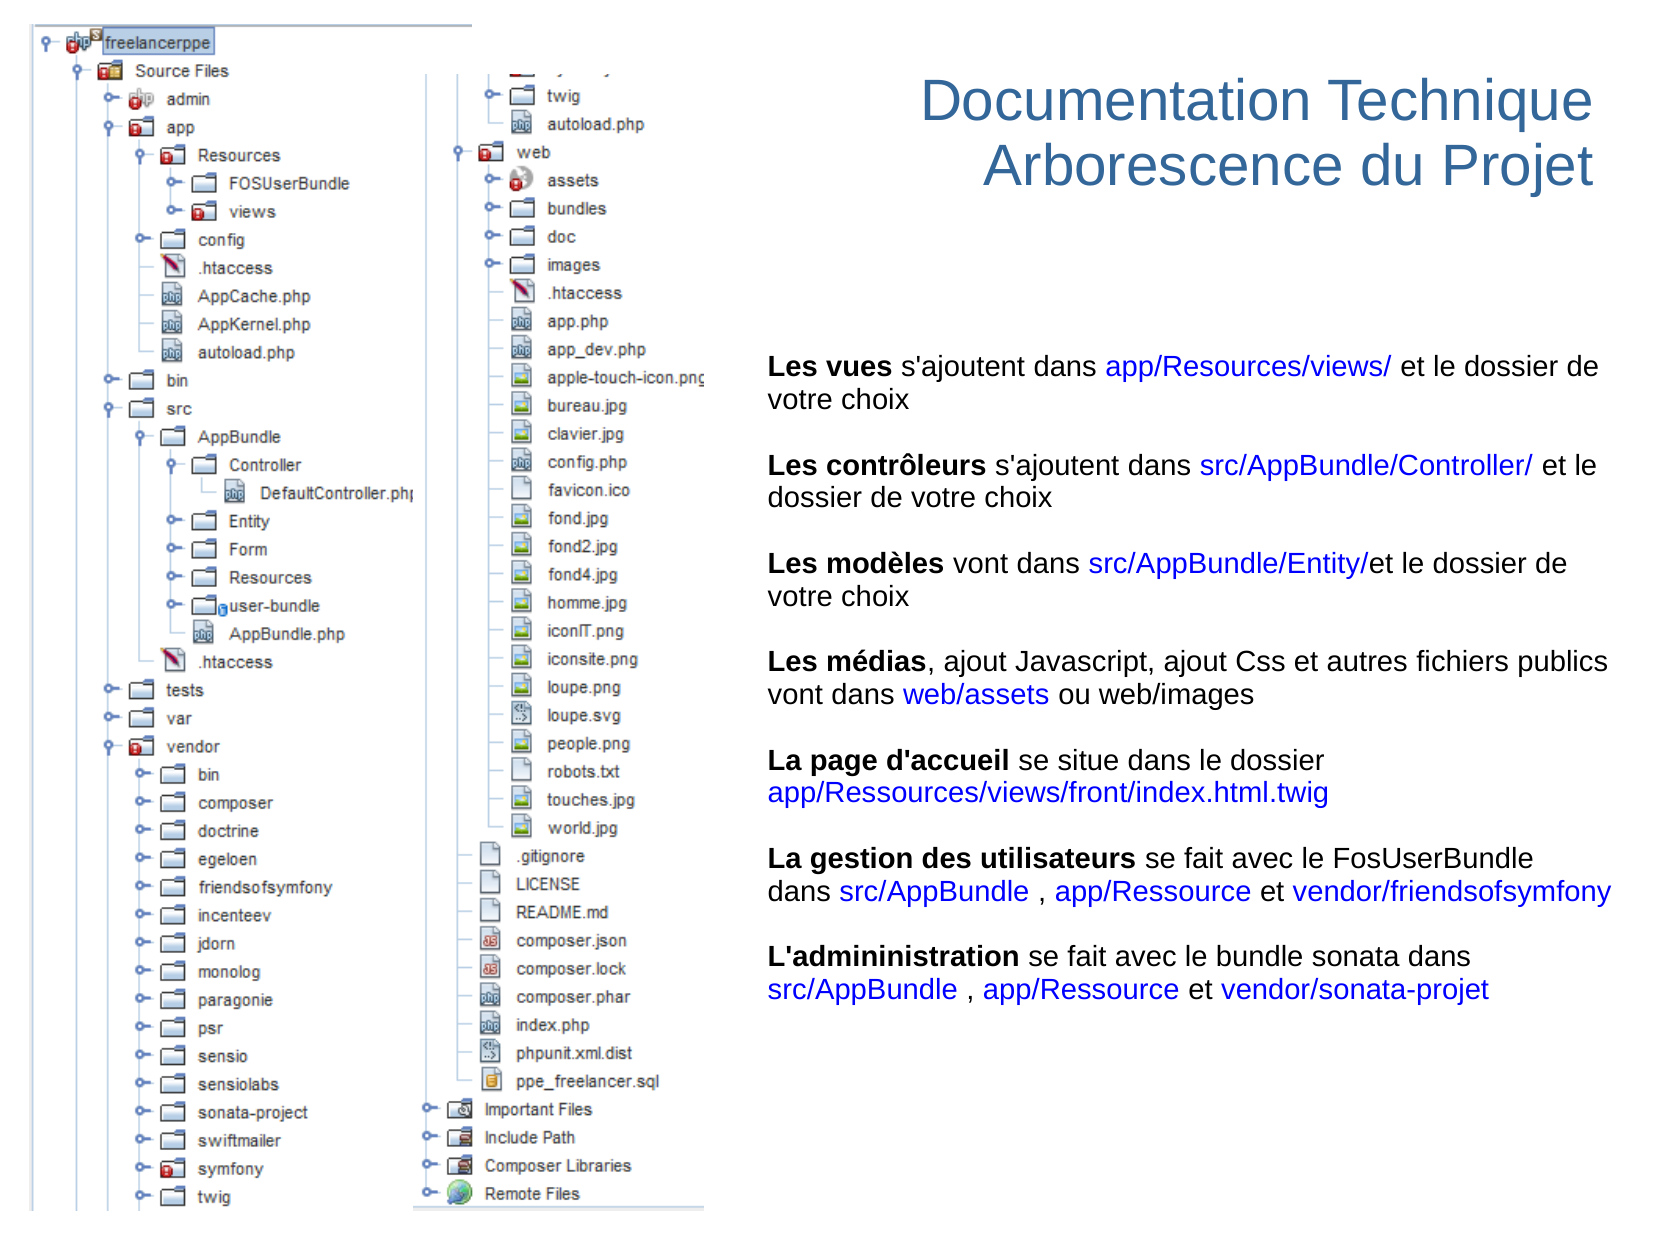

# Documentation Technique Arborescence du Projet
Les vues s'ajoutent dans app/Resources/views/ et le dossier de votre choix
Les contrôleurs s'ajoutent dans src/AppBundle/Controller/ et le dossier de votre choix
Les modèles vont dans src/AppBundle/Entity/et le dossier de votre choix
Les médias, ajout Javascript, ajout Css et autres fichiers publics vont dans web/assets ou web/images
La page d'accueil se situe dans le dossier app/Ressources/views/front/index.html.twig
La gestion des utilisateurs se fait avec le FosUserBundle
dans src/AppBundle , app/Ressource et vendor/friendsofsymfony
L'admininistration se fait avec le bundle sonata dans src/AppBundle , app/Ressource et vendor/sonata-projet